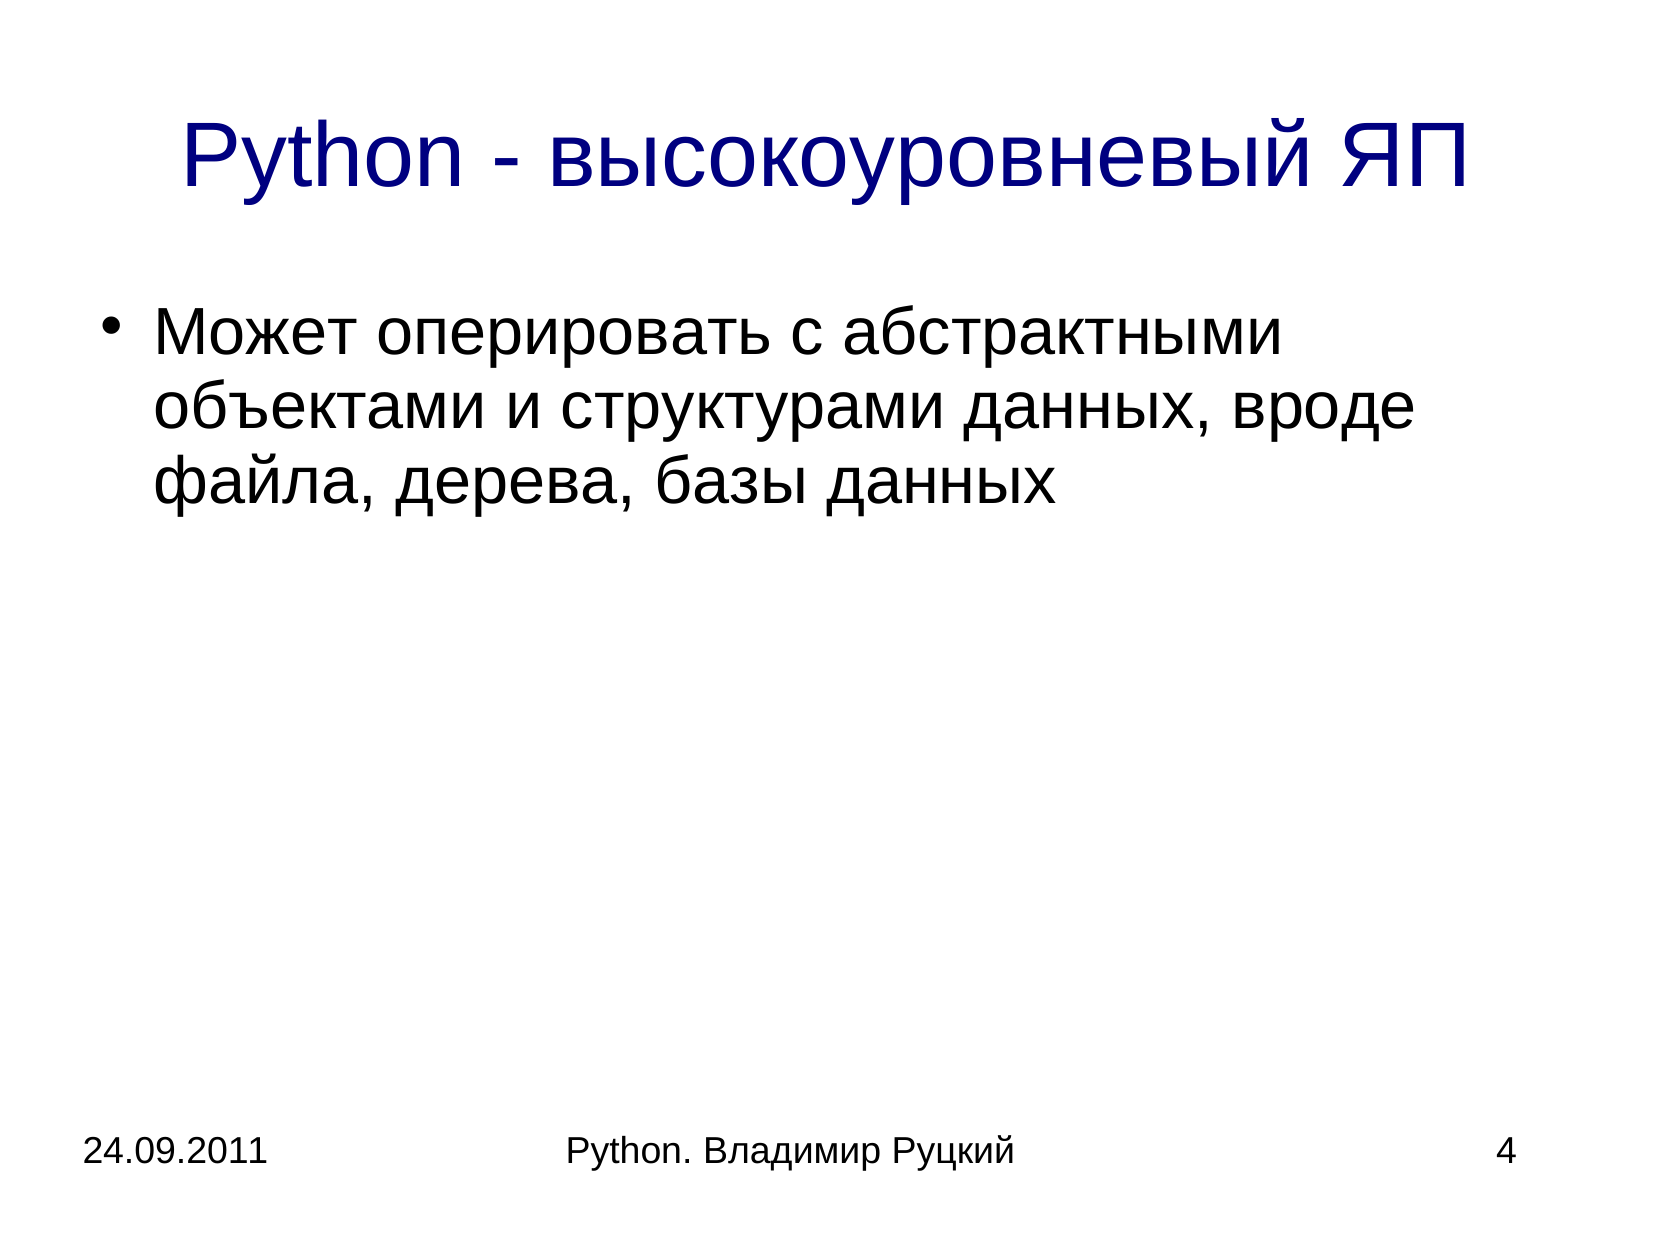

# Python - высокоуровневый ЯП
Может оперировать с абстрактными объектами и структурами данных, вроде файла, дерева, базы данных
24.09.2011
Python. Владимир Руцкий
4